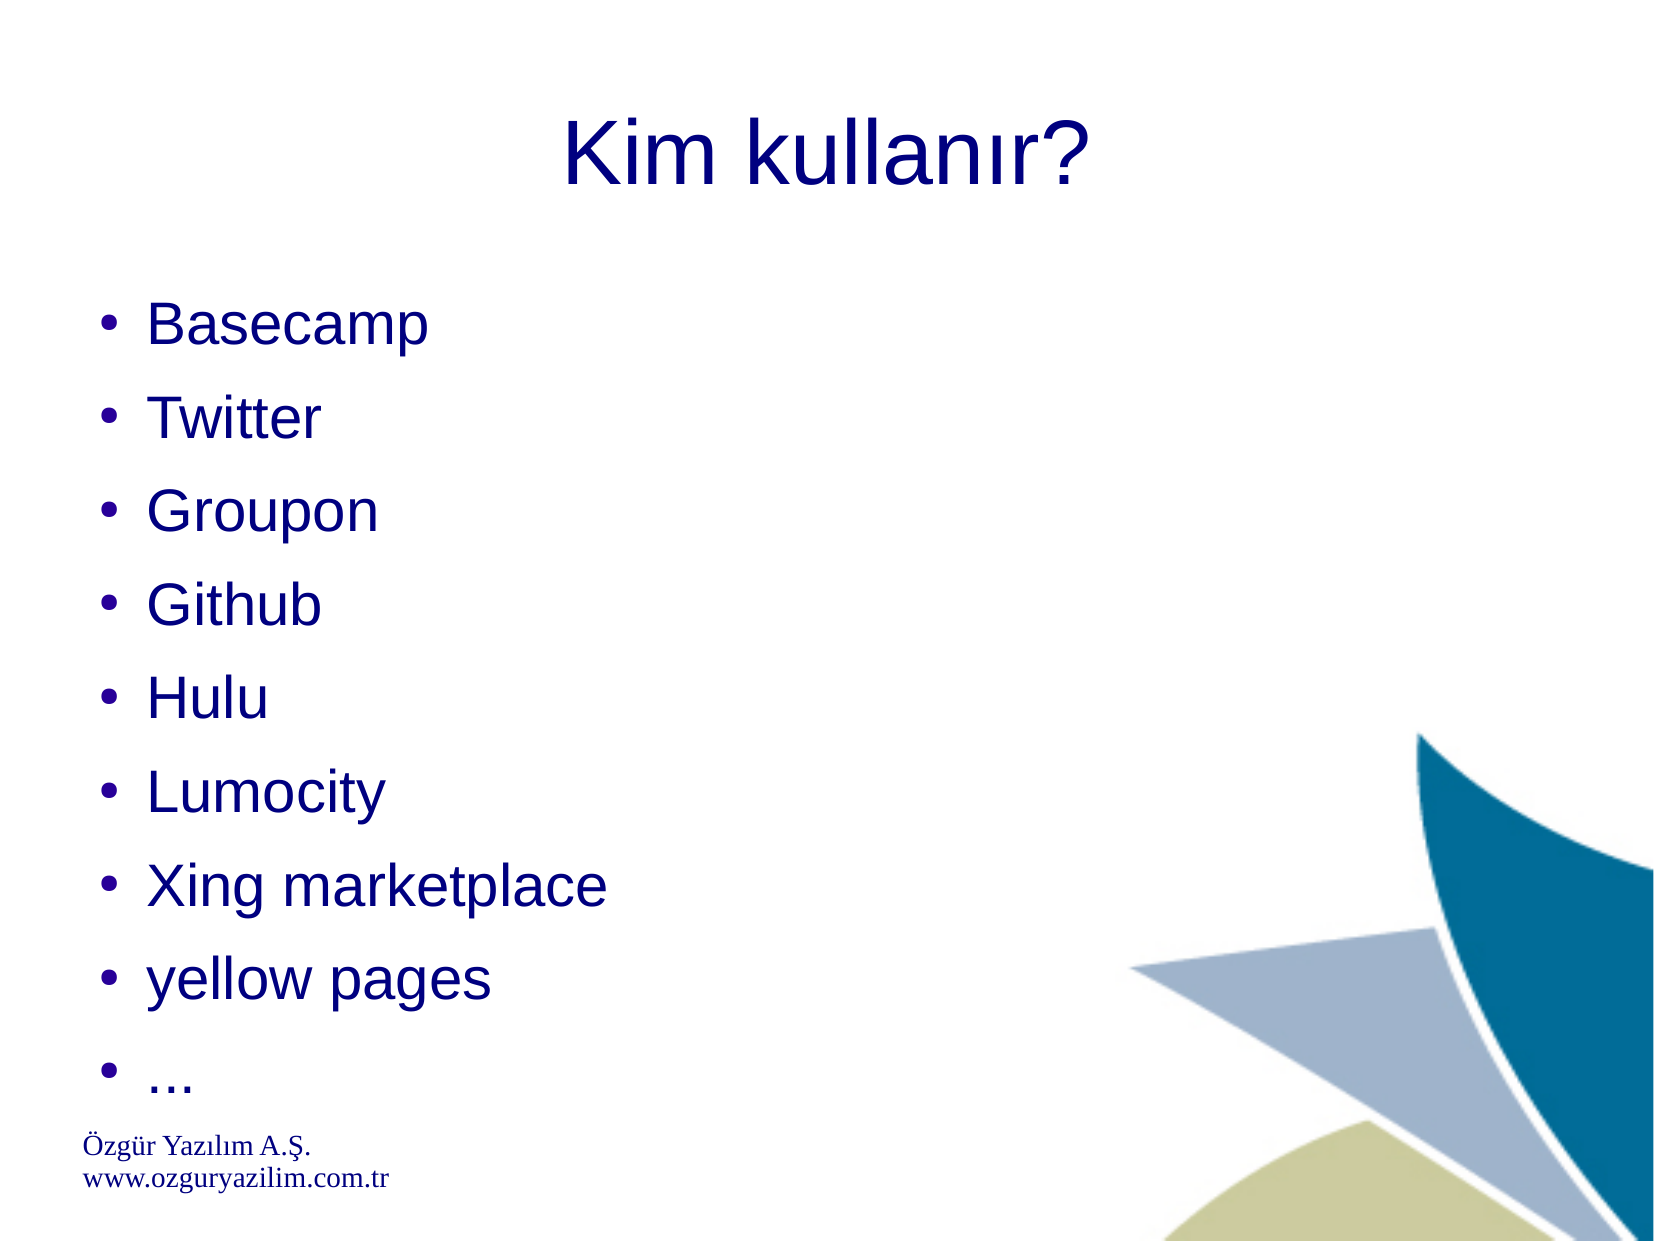

# Kim kullanır?
Basecamp
Twitter
Groupon
Github
Hulu
Lumocity
Xing marketplace
yellow pages
...